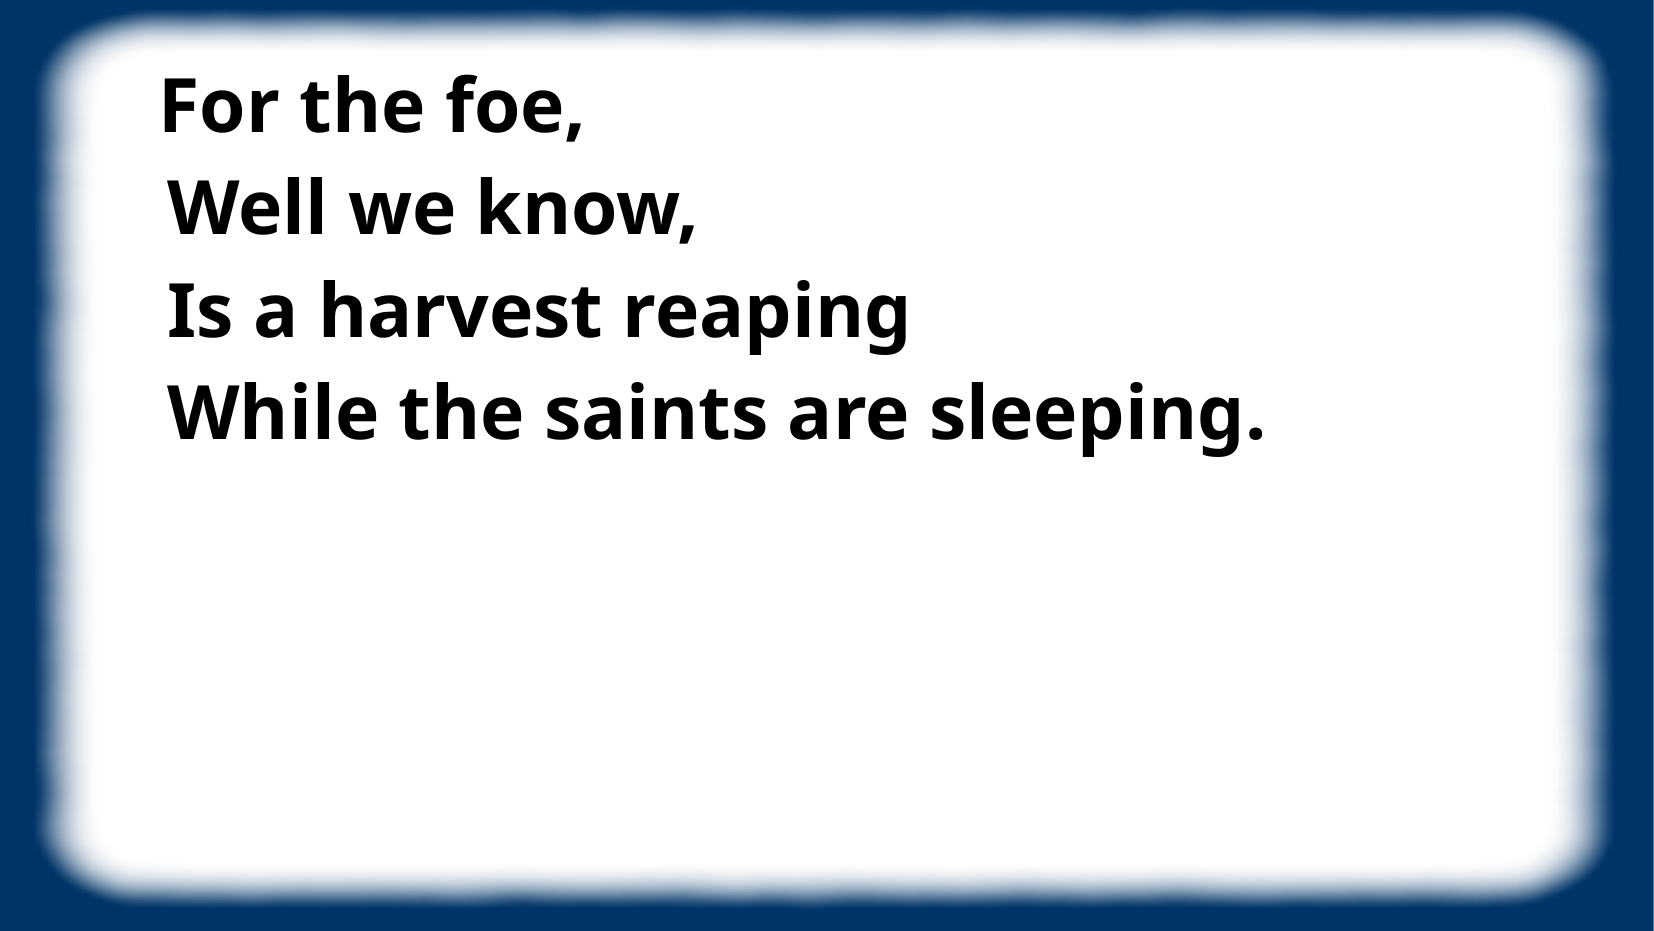

For the foe,
 Well we know,
 Is a harvest reaping
 While the saints are sleeping.